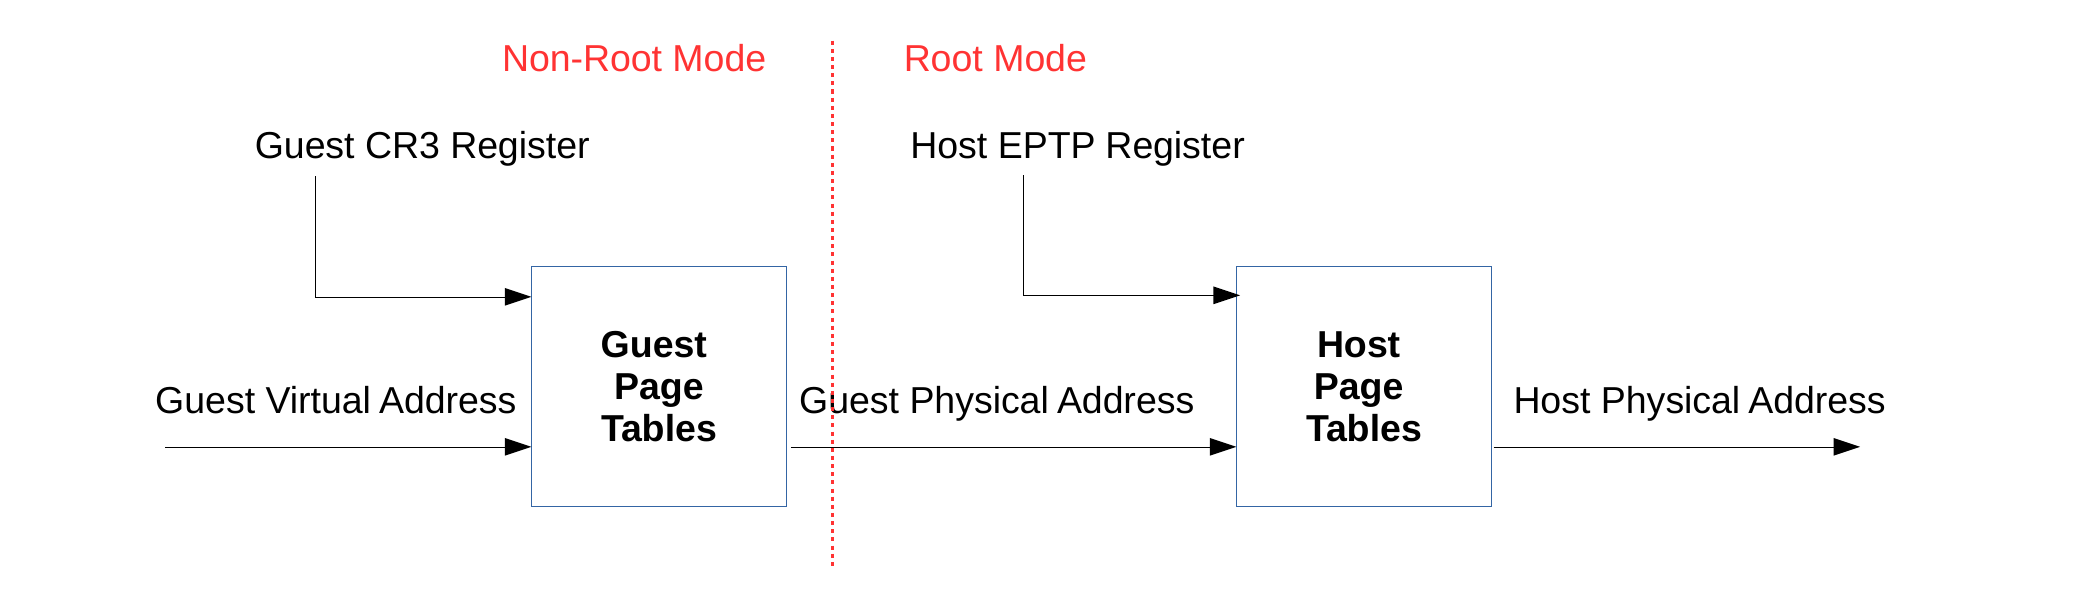

Non-Root Mode
Root Mode
Guest CR3 Register
Host EPTP Register
Guest
Page
Tables
Host
Page
Tables
Guest Virtual Address
Guest Physical Address
Host Physical Address